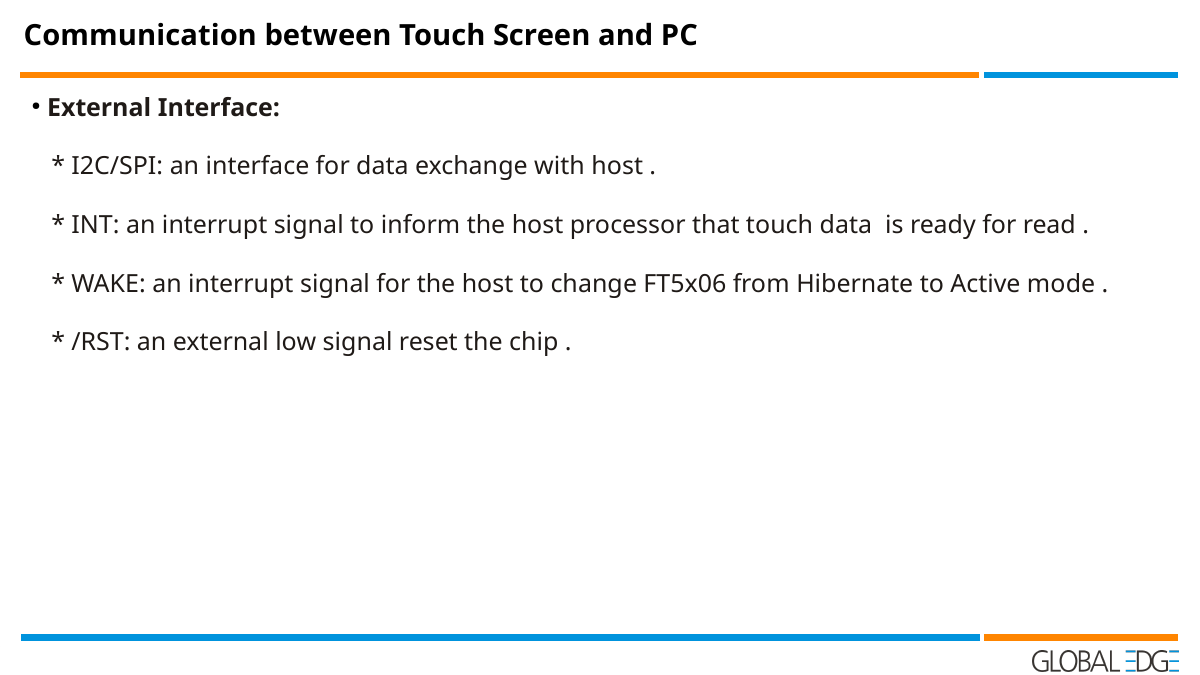

# Communication between Touch Screen and PC
 External Interface:
 * I2C/SPI: an interface for data exchange with host .
 * INT: an interrupt signal to inform the host processor that touch data is ready for read .
 * WAKE: an interrupt signal for the host to change FT5x06 from Hibernate to Active mode .
 * /RST: an external low signal reset the chip .